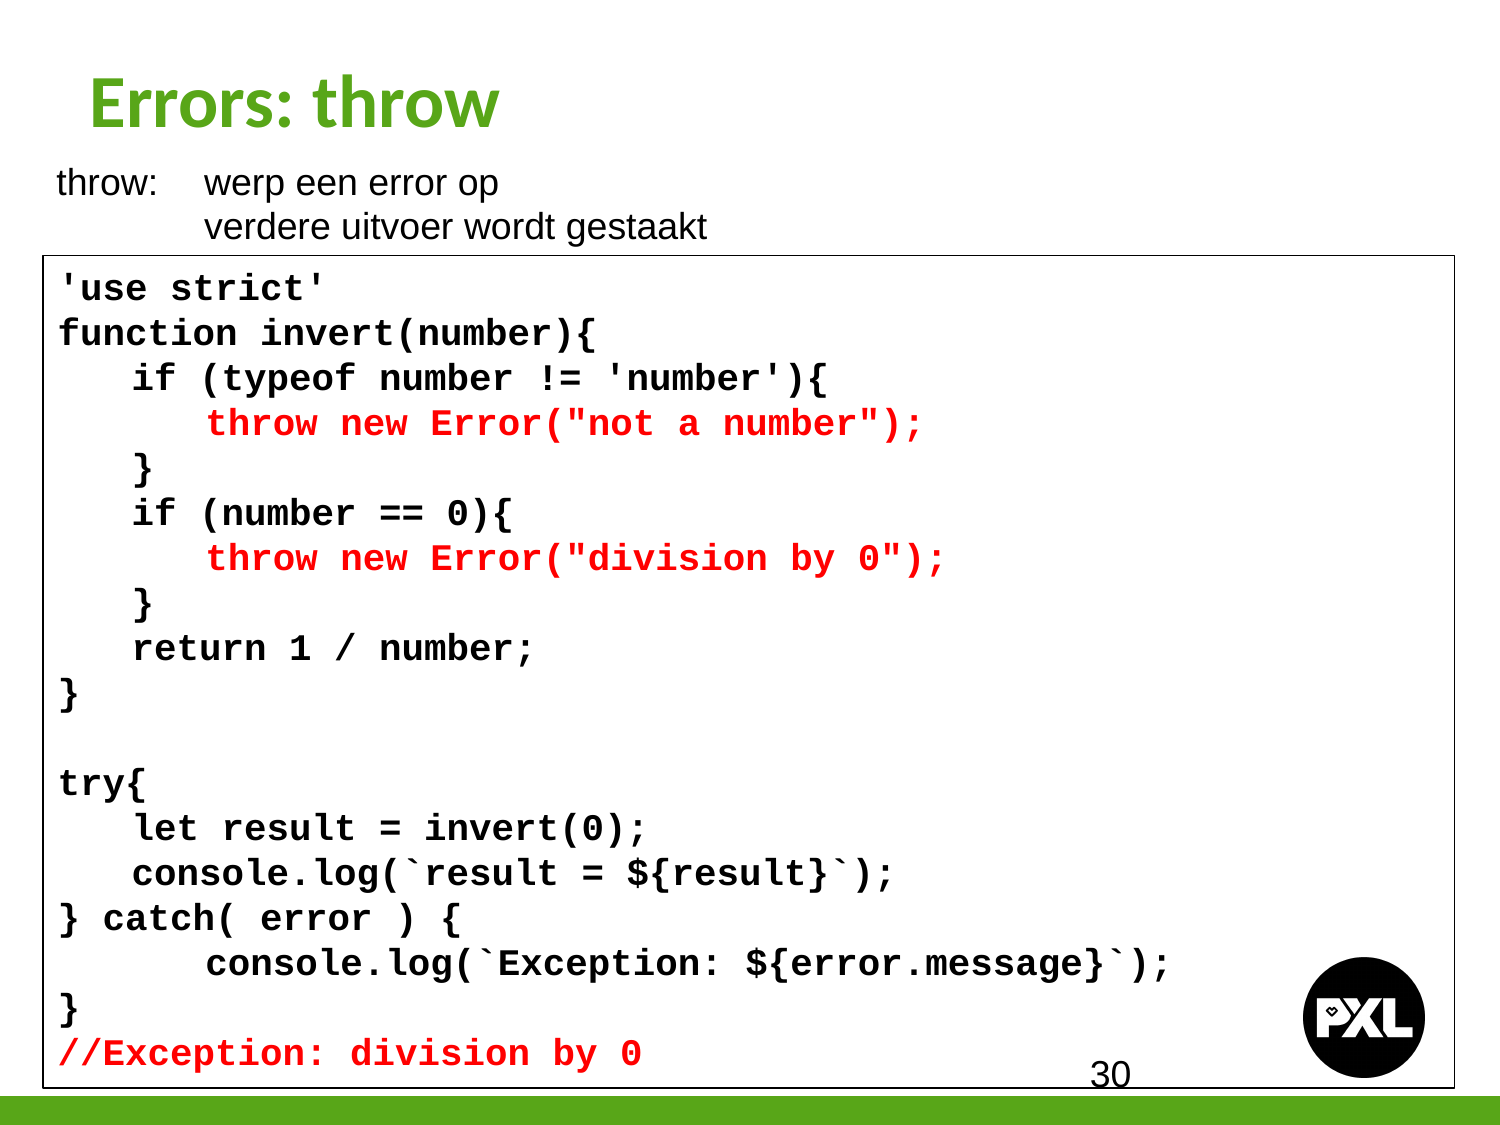

Errors: throw
throw: 	werp een error op
 		verdere uitvoer wordt gestaakt
'use strict'
function invert(number){
	if (typeof number != 'number'){
		throw new Error("not a number");
	}
	if (number == 0){
		throw new Error("division by 0");
	}
	return 1 / number;
}
try{
	let result = invert(0);
	console.log(`result = ${result}`);
} catch( error ) {
		console.log(`Exception: ${error.message}`);
}
//Exception: division by 0